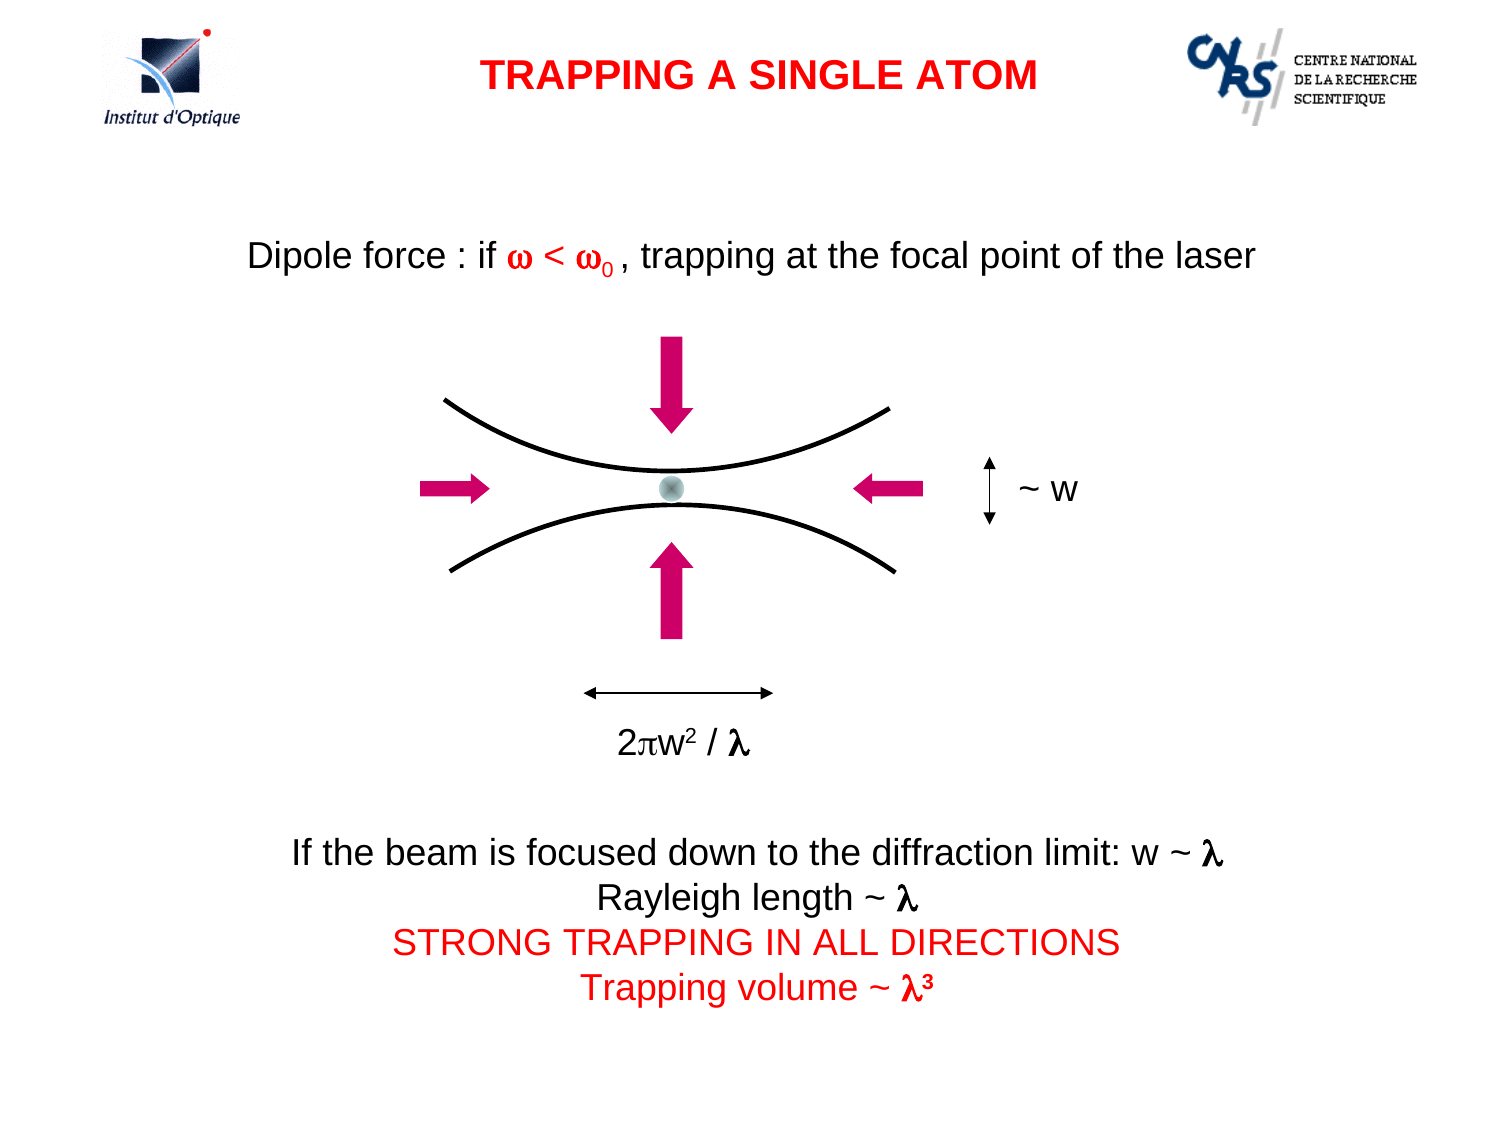

TRAPPING A SINGLE ATOM
~ w
2w2 / 
Dipole force : if  < 0 , trapping at the focal point of the laser
If the beam is focused down to the diffraction limit: w ~ 
Rayleigh length ~ 
STRONG TRAPPING IN ALL DIRECTIONS
Trapping volume ~ 3